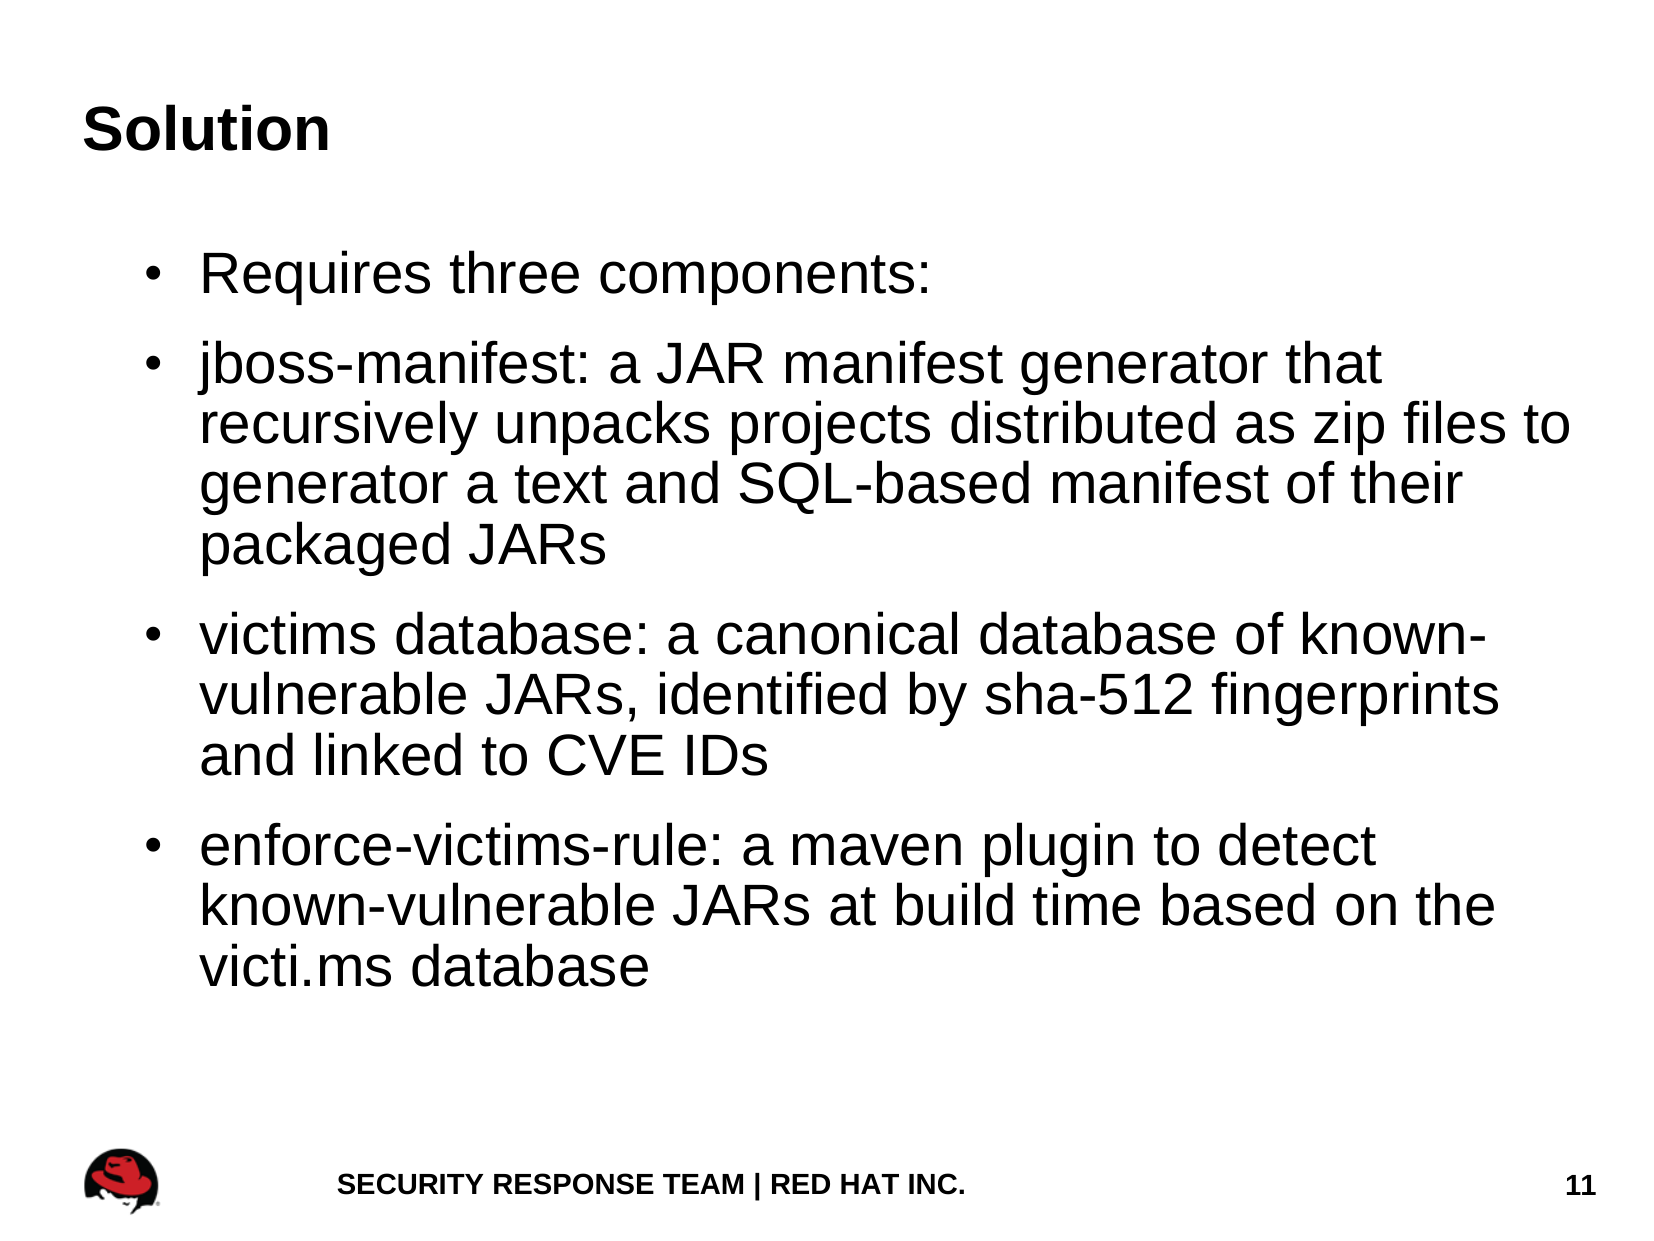

# Solution
Requires three components:
jboss-manifest: a JAR manifest generator that recursively unpacks projects distributed as zip files to generator a text and SQL-based manifest of their packaged JARs
victims database: a canonical database of known-vulnerable JARs, identified by sha-512 fingerprints and linked to CVE IDs
enforce-victims-rule: a maven plugin to detect known-vulnerable JARs at build time based on the victi.ms database